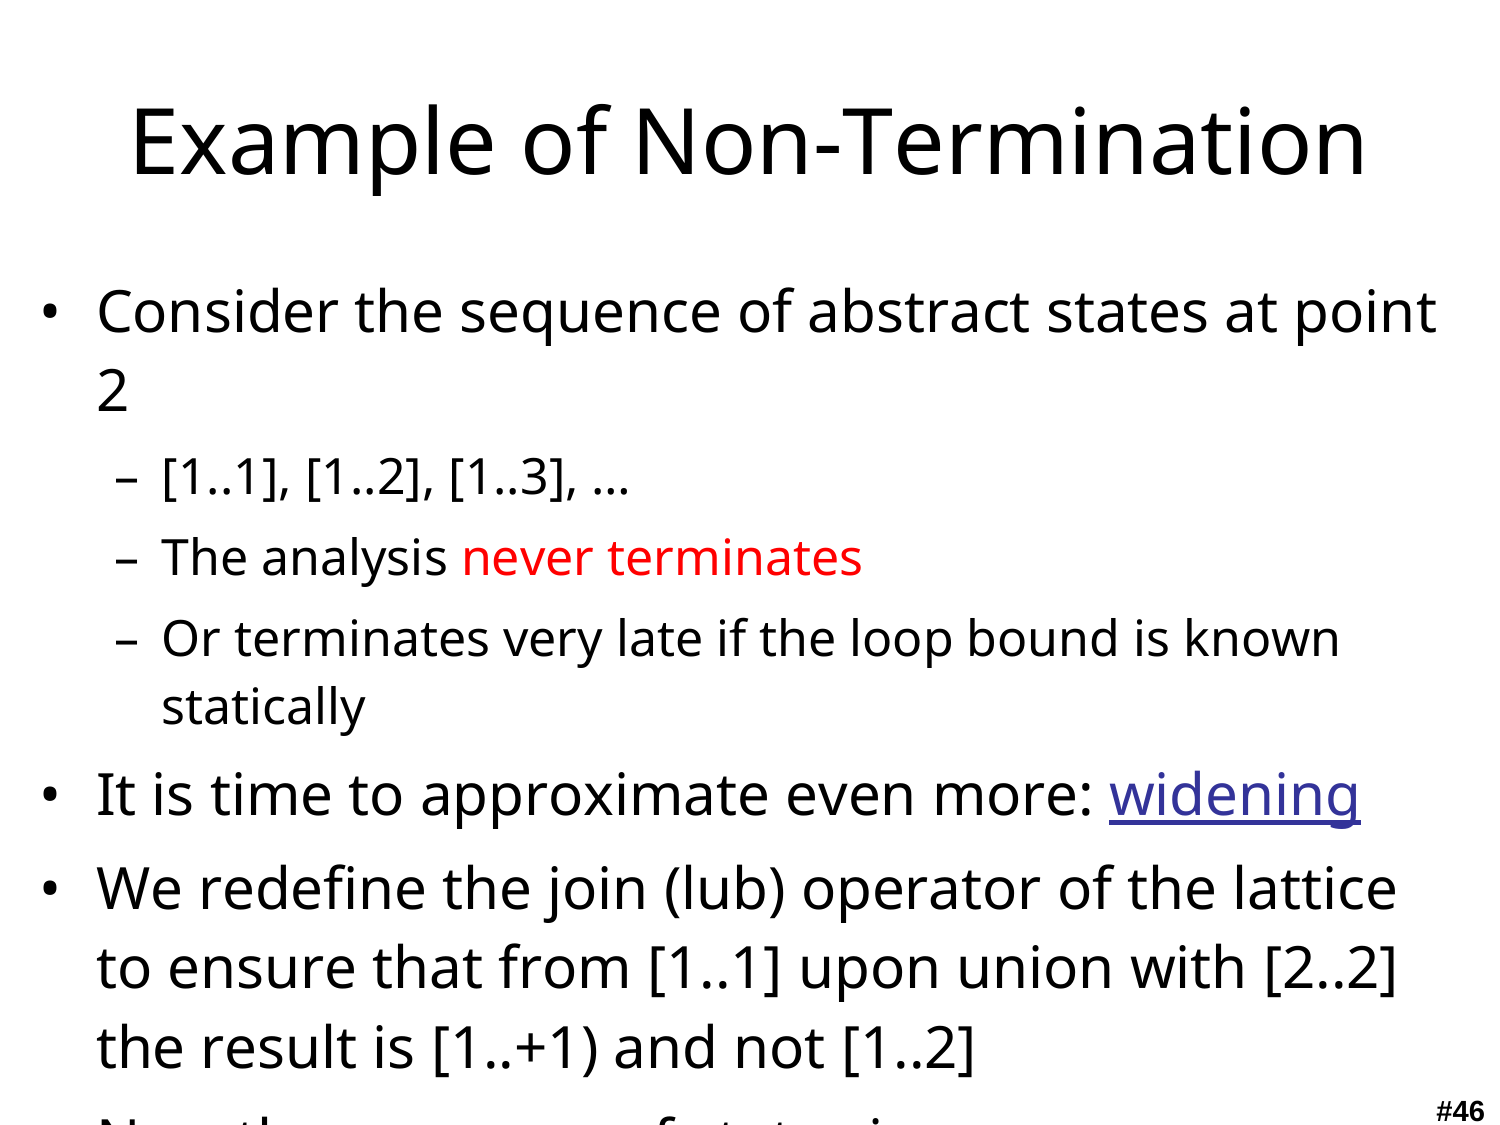

# Example of Non-Termination
Consider the sequence of abstract states at point 2
[1..1], [1..2], [1..3], …
The analysis never terminates
Or terminates very late if the loop bound is known statically
It is time to approximate even more: widening
We redefine the join (lub) operator of the lattice to ensure that from [1..1] upon union with [2..2] the result is [1..+1) and not [1..2]
Now the sequence of states is
[1..1], [1, +1), [1, +1) Done (no more infinite chains)
46